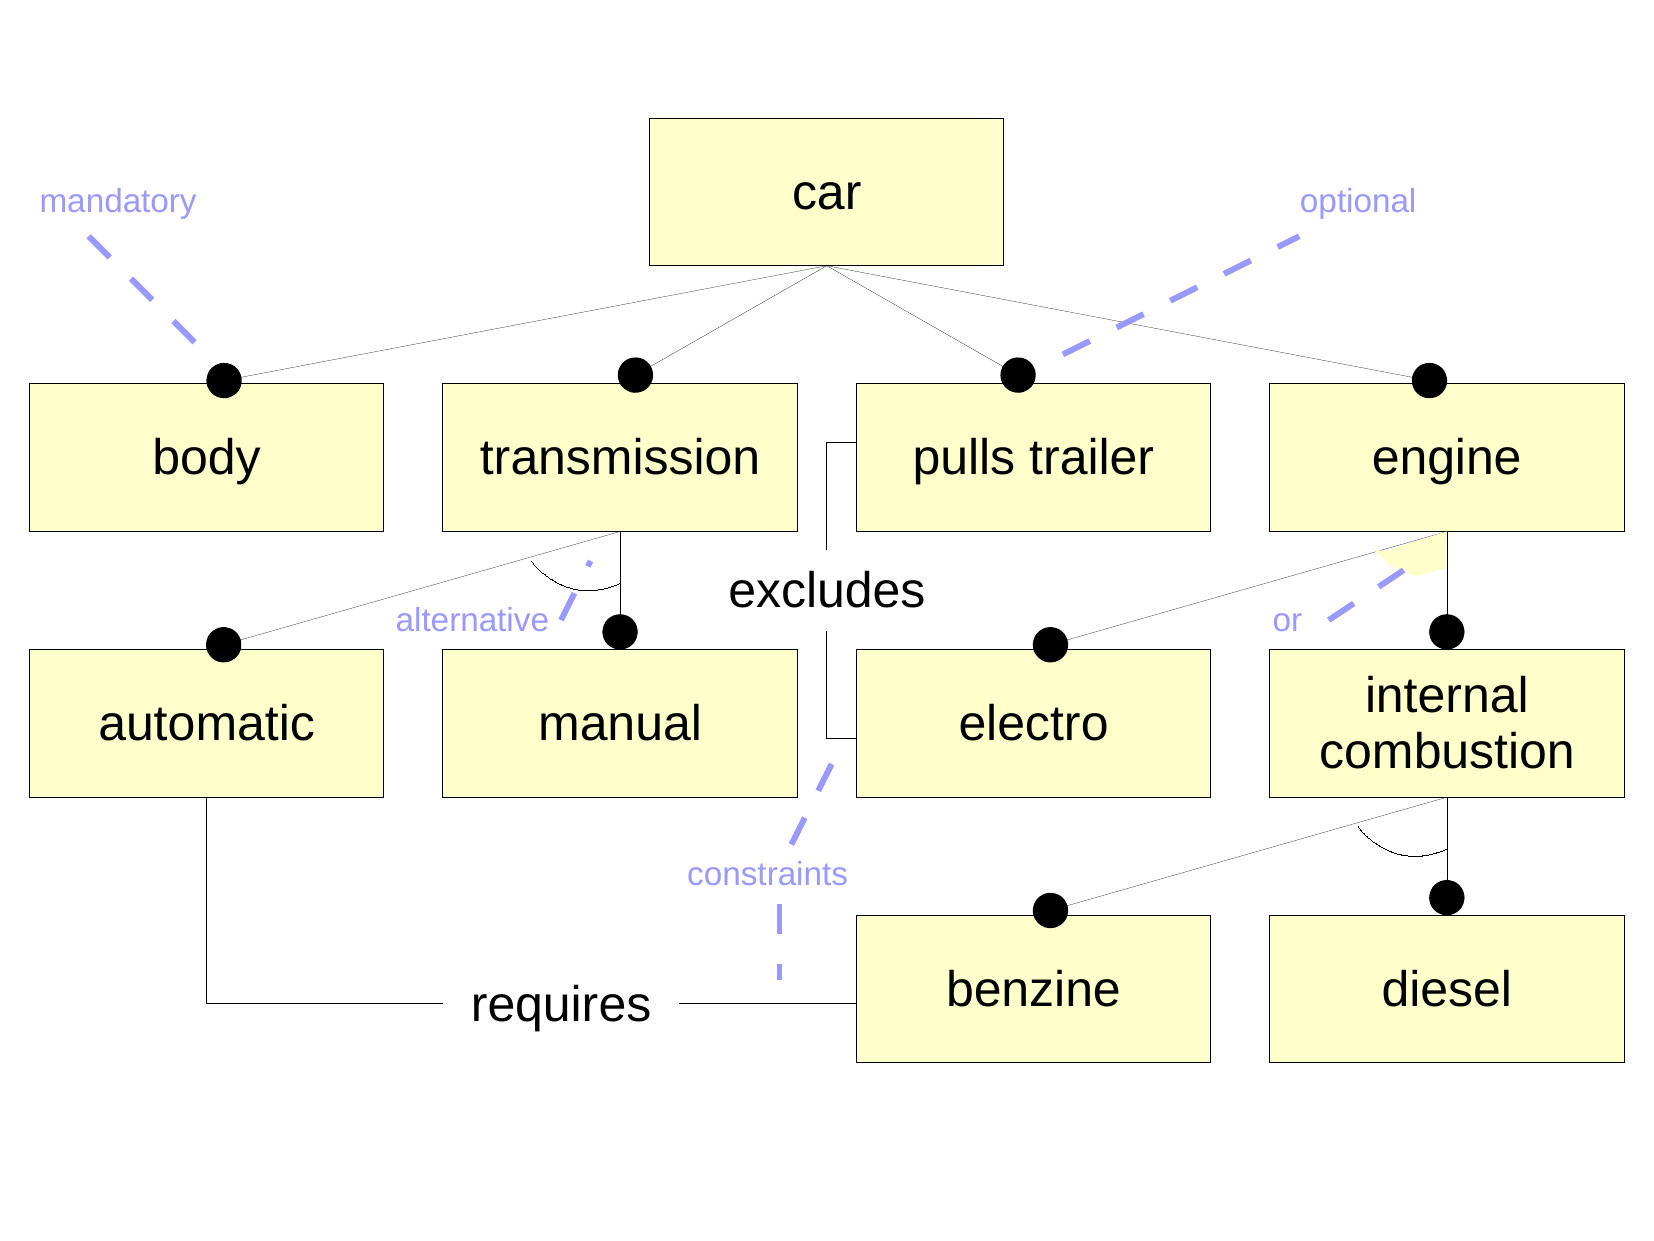

car
body
transmission
pulls trailer
engine
excludes
automatic
manual
electro
internal
combustion
benzine
diesel
requires
mandatory
optional
alternative
or
constraints